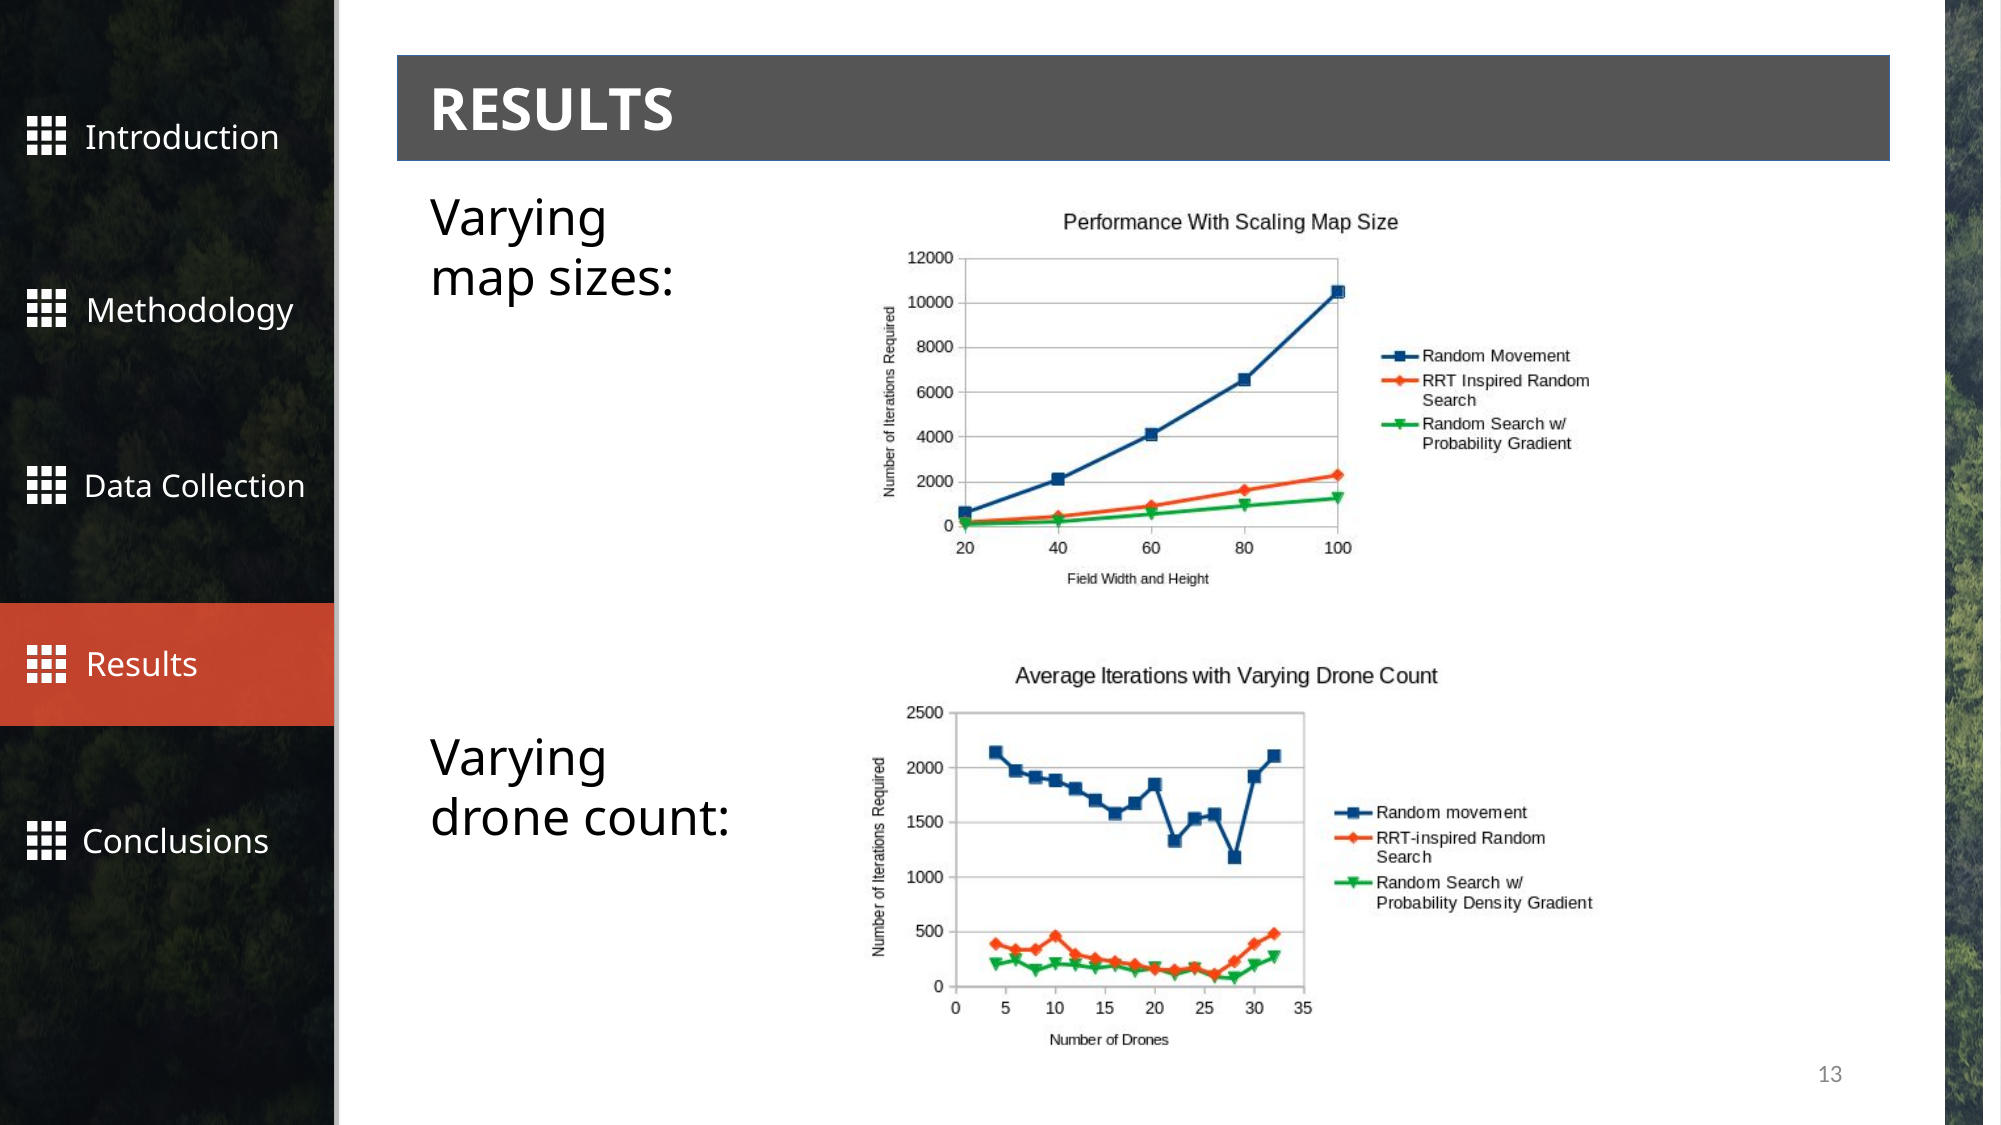

RESULTS
Introduction
Varying
map sizes:
Varying
drone count:
Methodology
Data Collection
Results
Conclusions